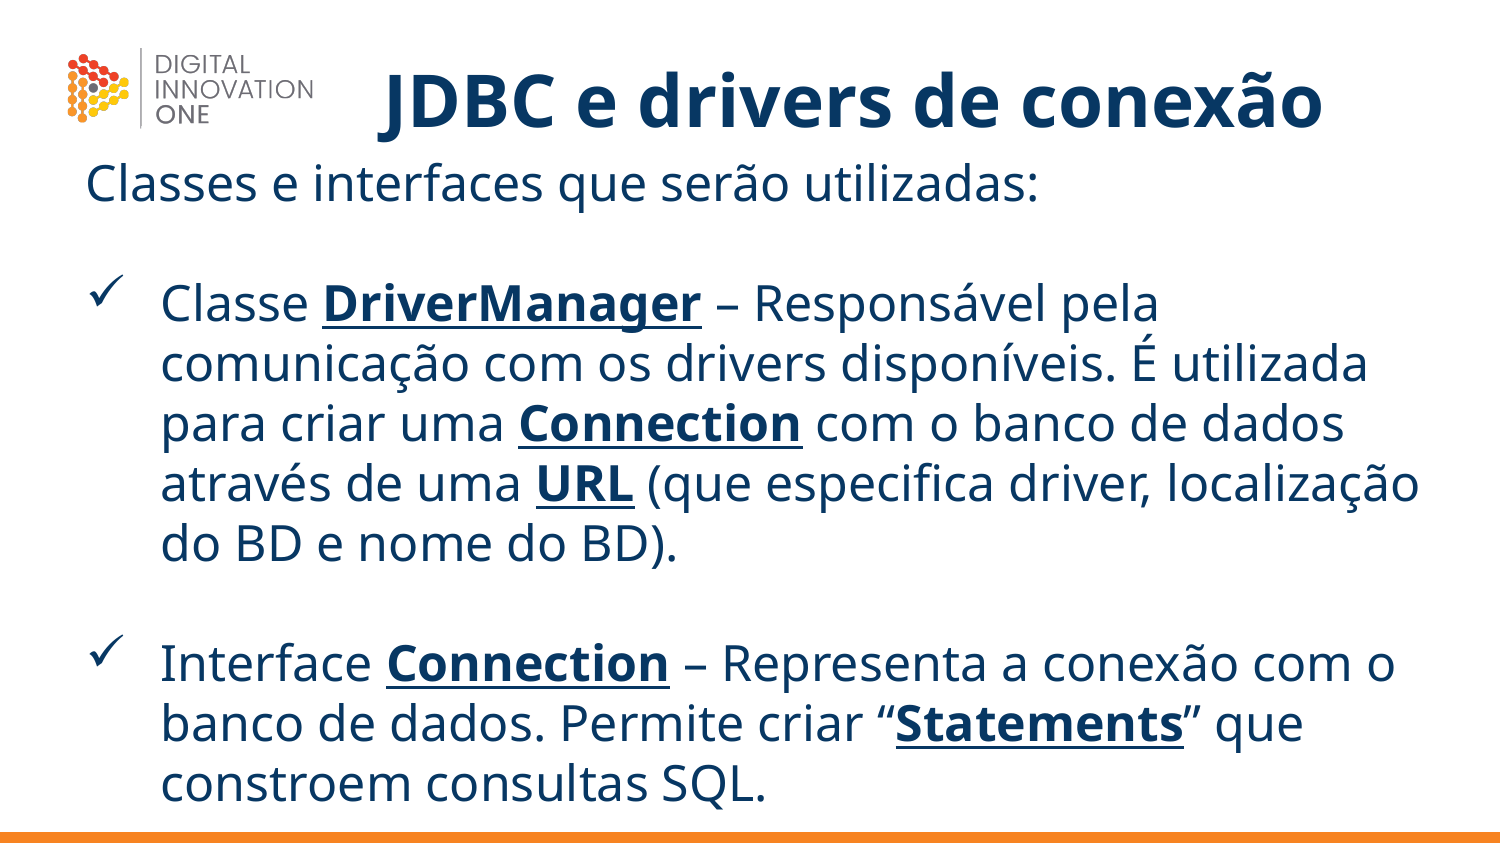

JDBC e drivers de conexão
Classes e interfaces que serão utilizadas:
Classe DriverManager – Responsável pela comunicação com os drivers disponíveis. É utilizada para criar uma Connection com o banco de dados através de uma URL (que especifica driver, localização do BD e nome do BD).
Interface Connection – Representa a conexão com o banco de dados. Permite criar “Statements” que constroem consultas SQL.